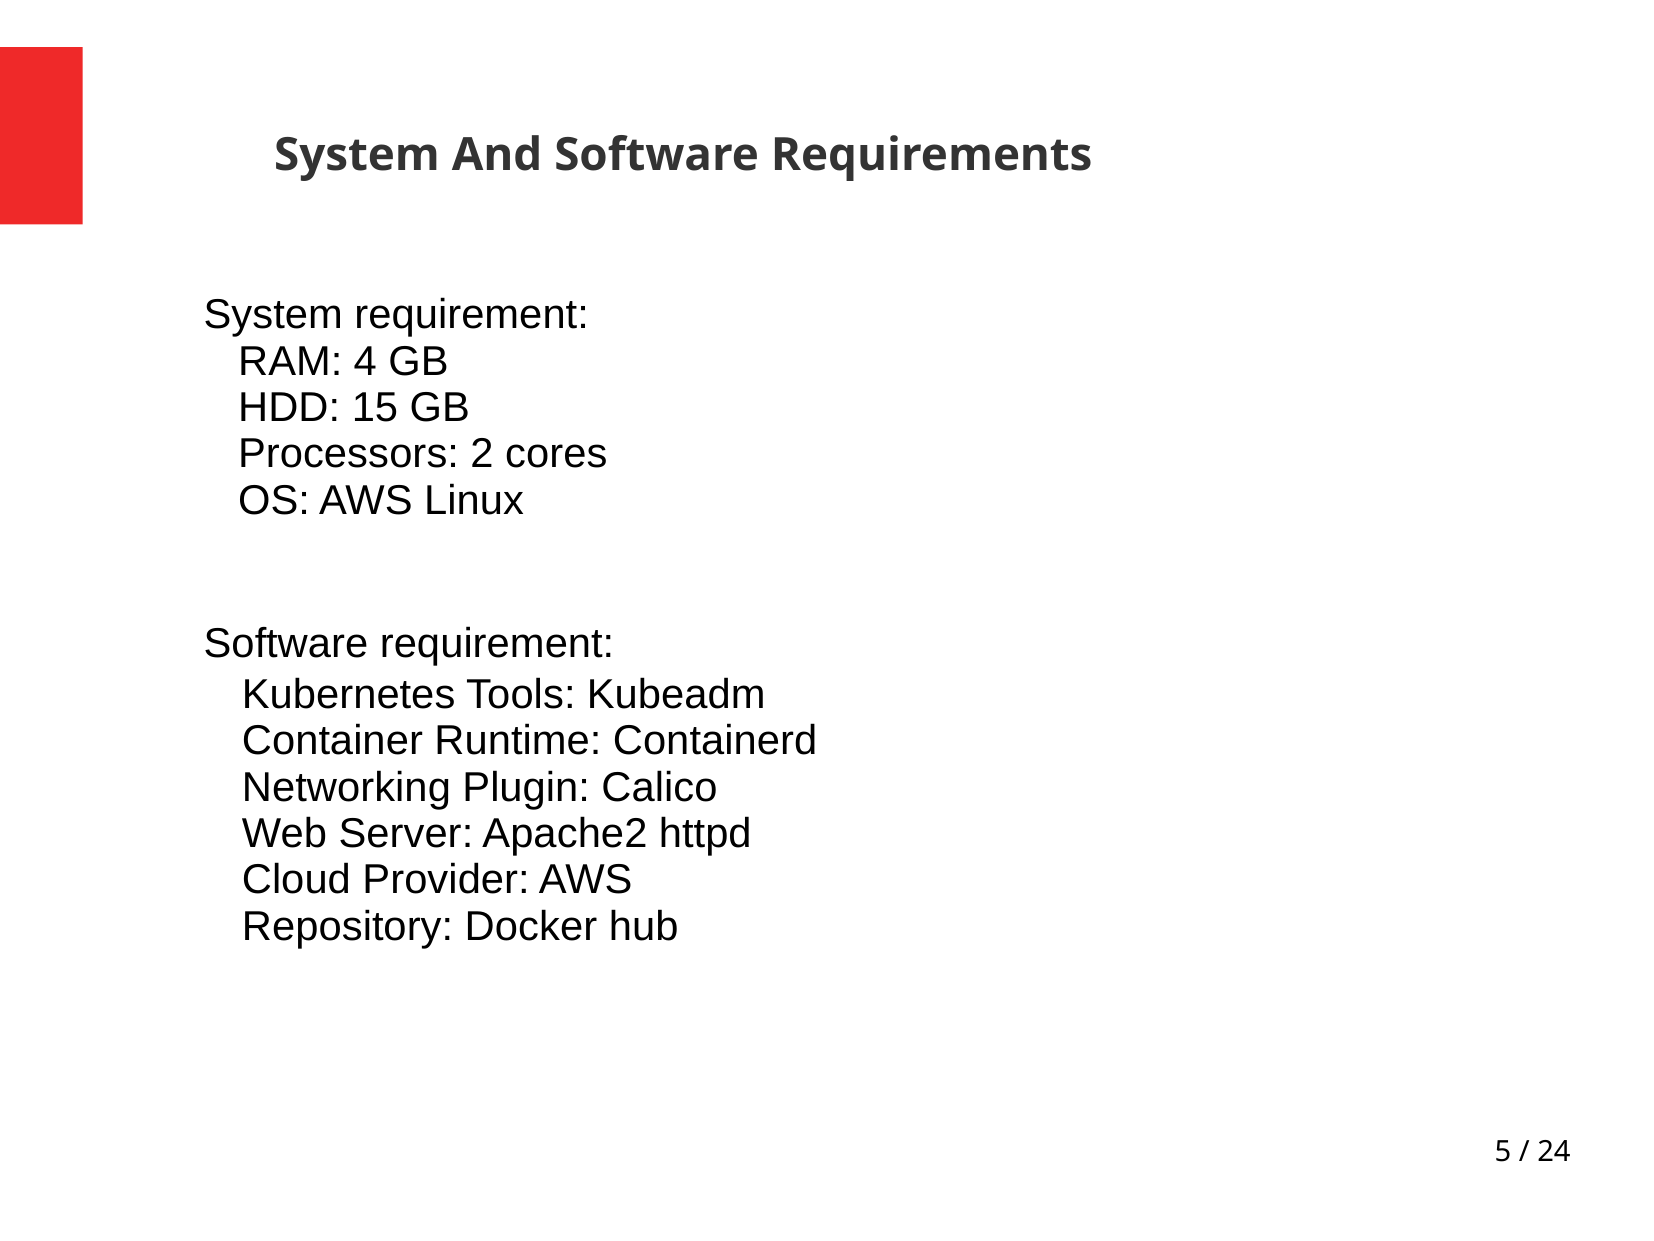

# System And Software Requirements
System requirement:
 RAM: 4 GB
 HDD: 15 GB
 Processors: 2 cores
 OS: AWS Linux
Software requirement:
Kubernetes Tools: Kubeadm
Container Runtime: Containerd
Networking Plugin: Calico
Web Server: Apache2 httpd
Cloud Provider: AWS
Repository: Docker hub
5